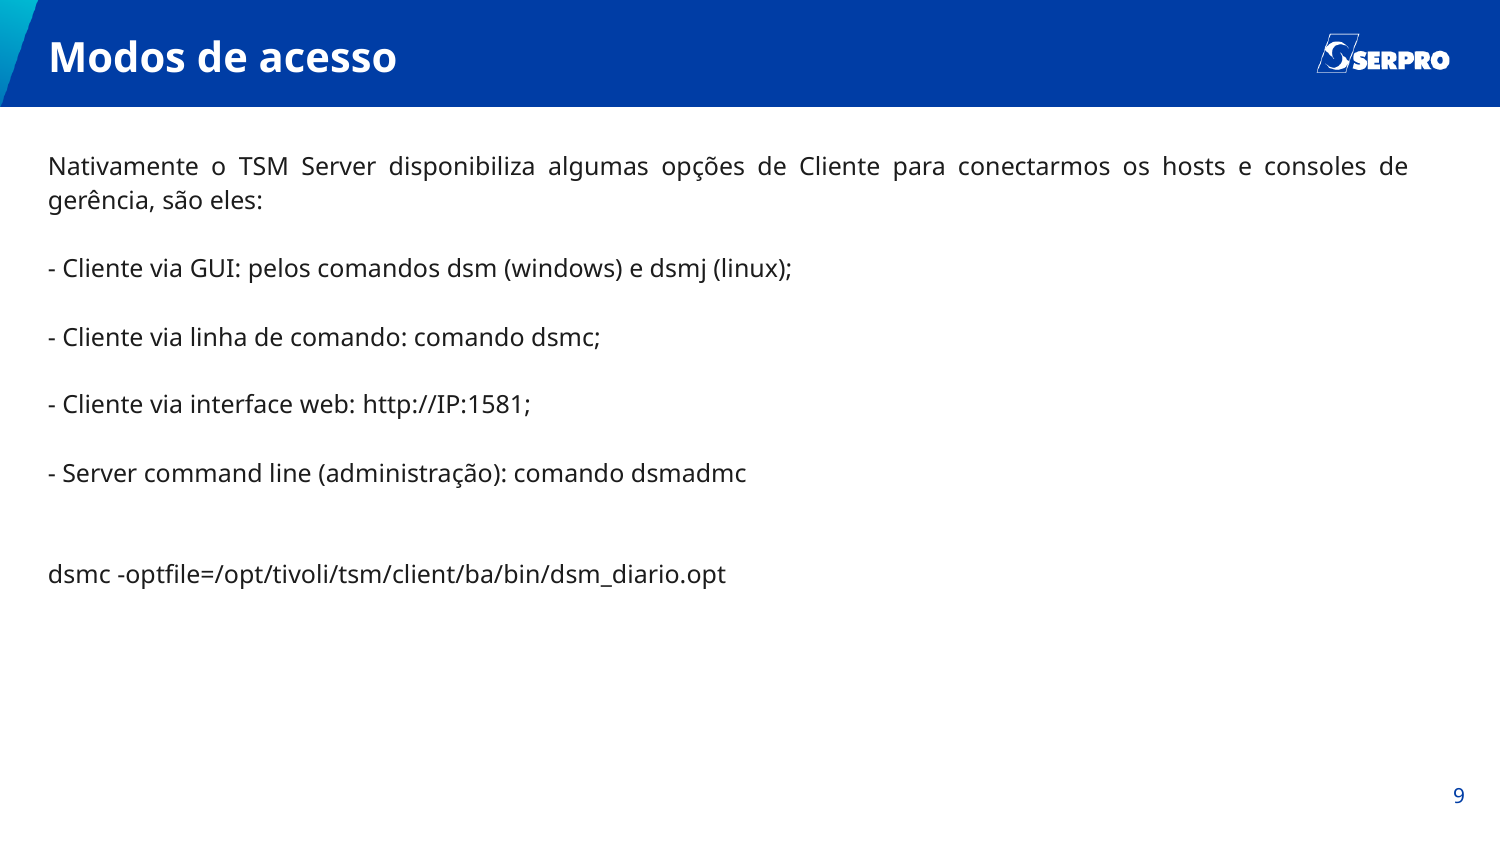

# Modos de acesso
Nativamente o TSM Server disponibiliza algumas opções de Cliente para conectarmos os hosts e consoles de gerência, são eles:
- Cliente via GUI: pelos comandos dsm (windows) e dsmj (linux);
- Cliente via linha de comando: comando dsmc;
- Cliente via interface web: http://IP:1581;
- Server command line (administração): comando dsmadmc
dsmc -optfile=/opt/tivoli/tsm/client/ba/bin/dsm_diario.opt